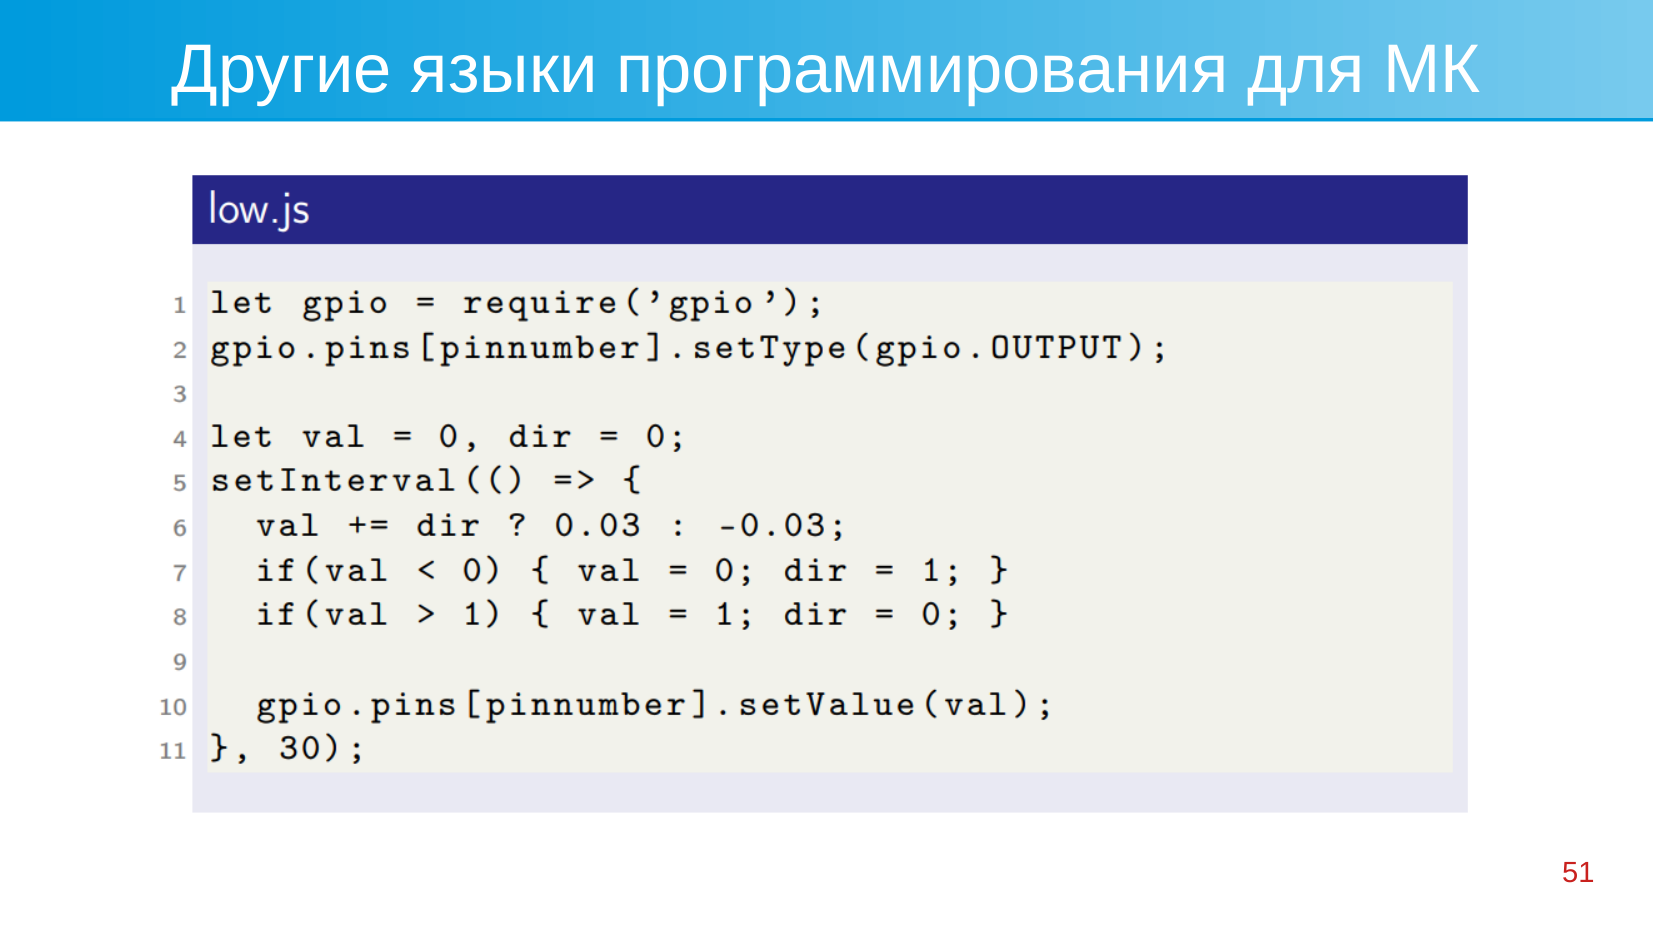

# Другие языки программирования для МК
51